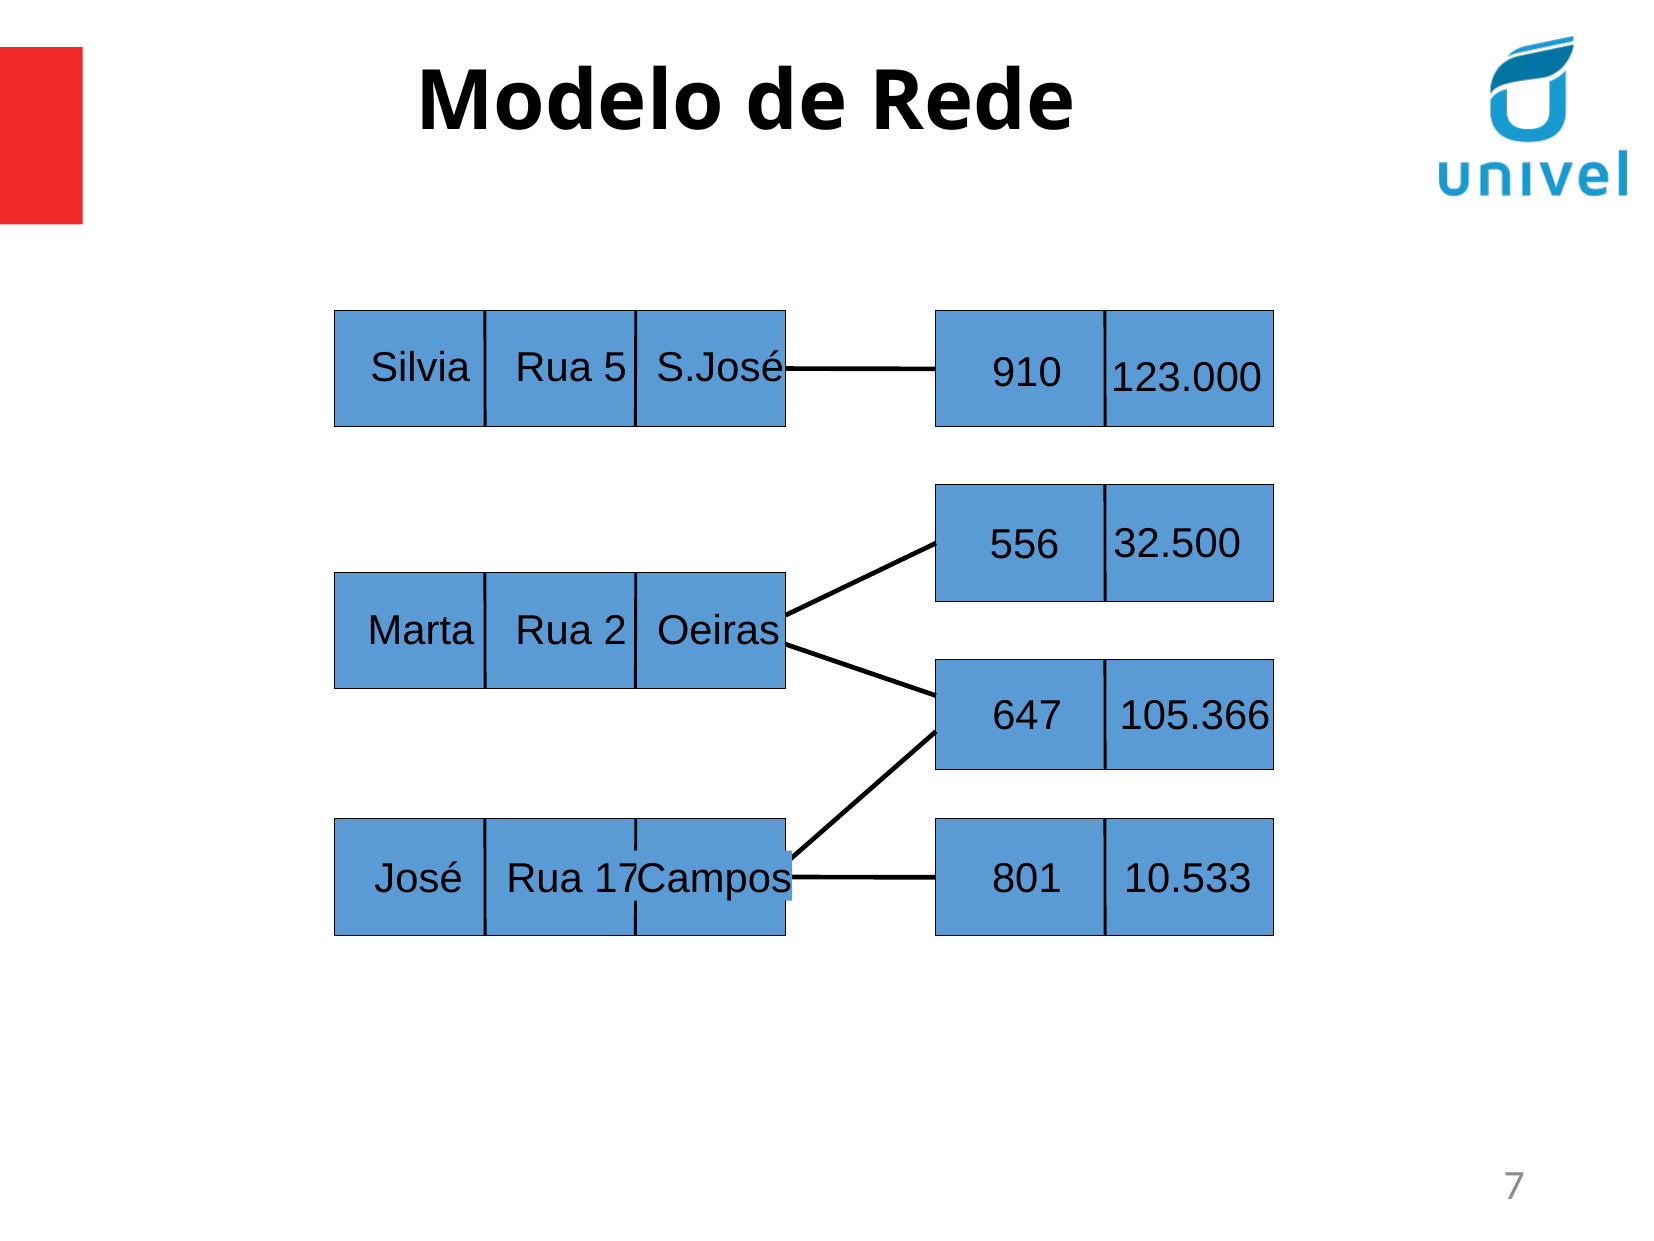

# Modelo de Rede
Silvia
Rua 5
S.José
910
123.000
32.500
556
Marta
Rua 2
Oeiras
647
105.366
José
Rua 17
Campos
801
10.533